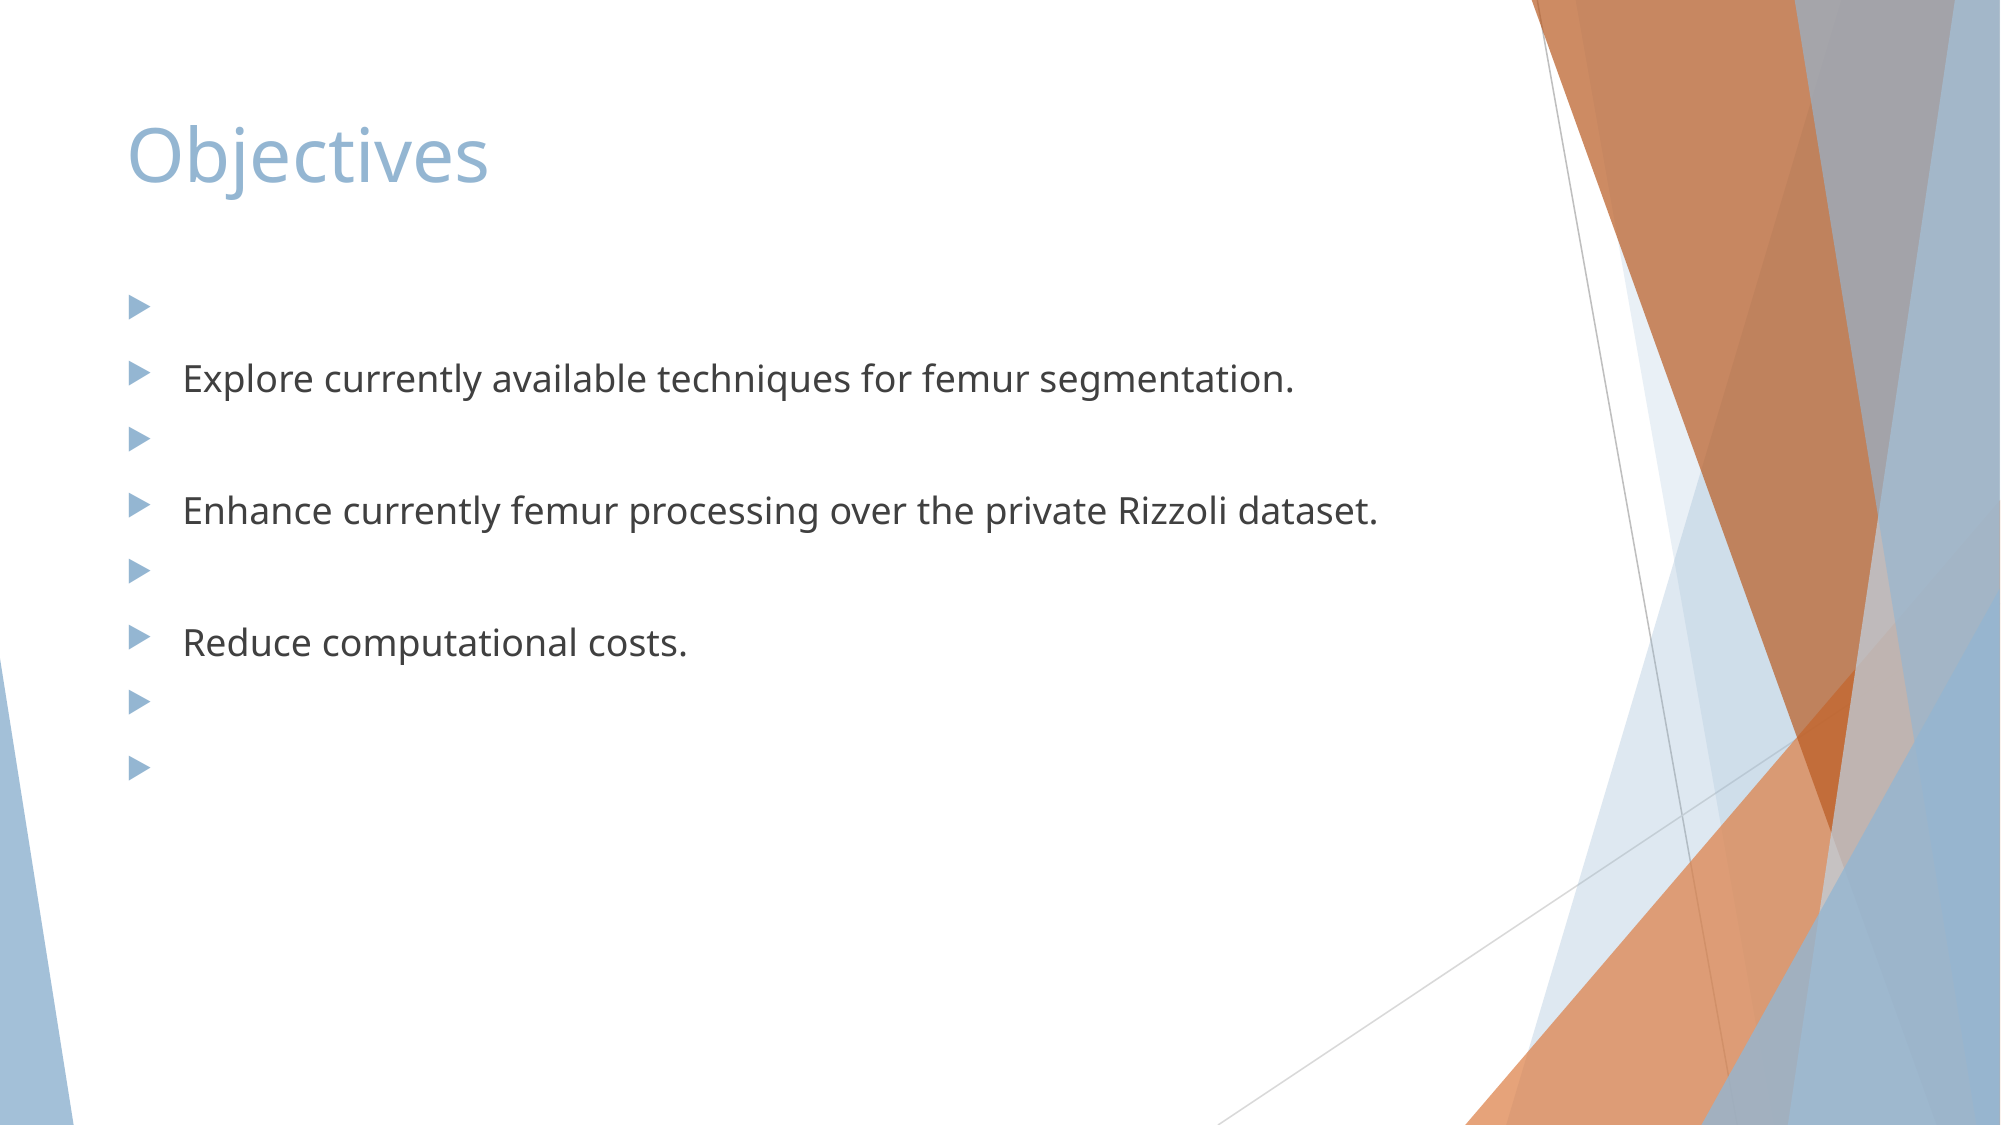

# Objectives
Explore currently available techniques for femur segmentation.
Enhance currently femur processing over the private Rizzoli dataset.
Reduce computational costs.